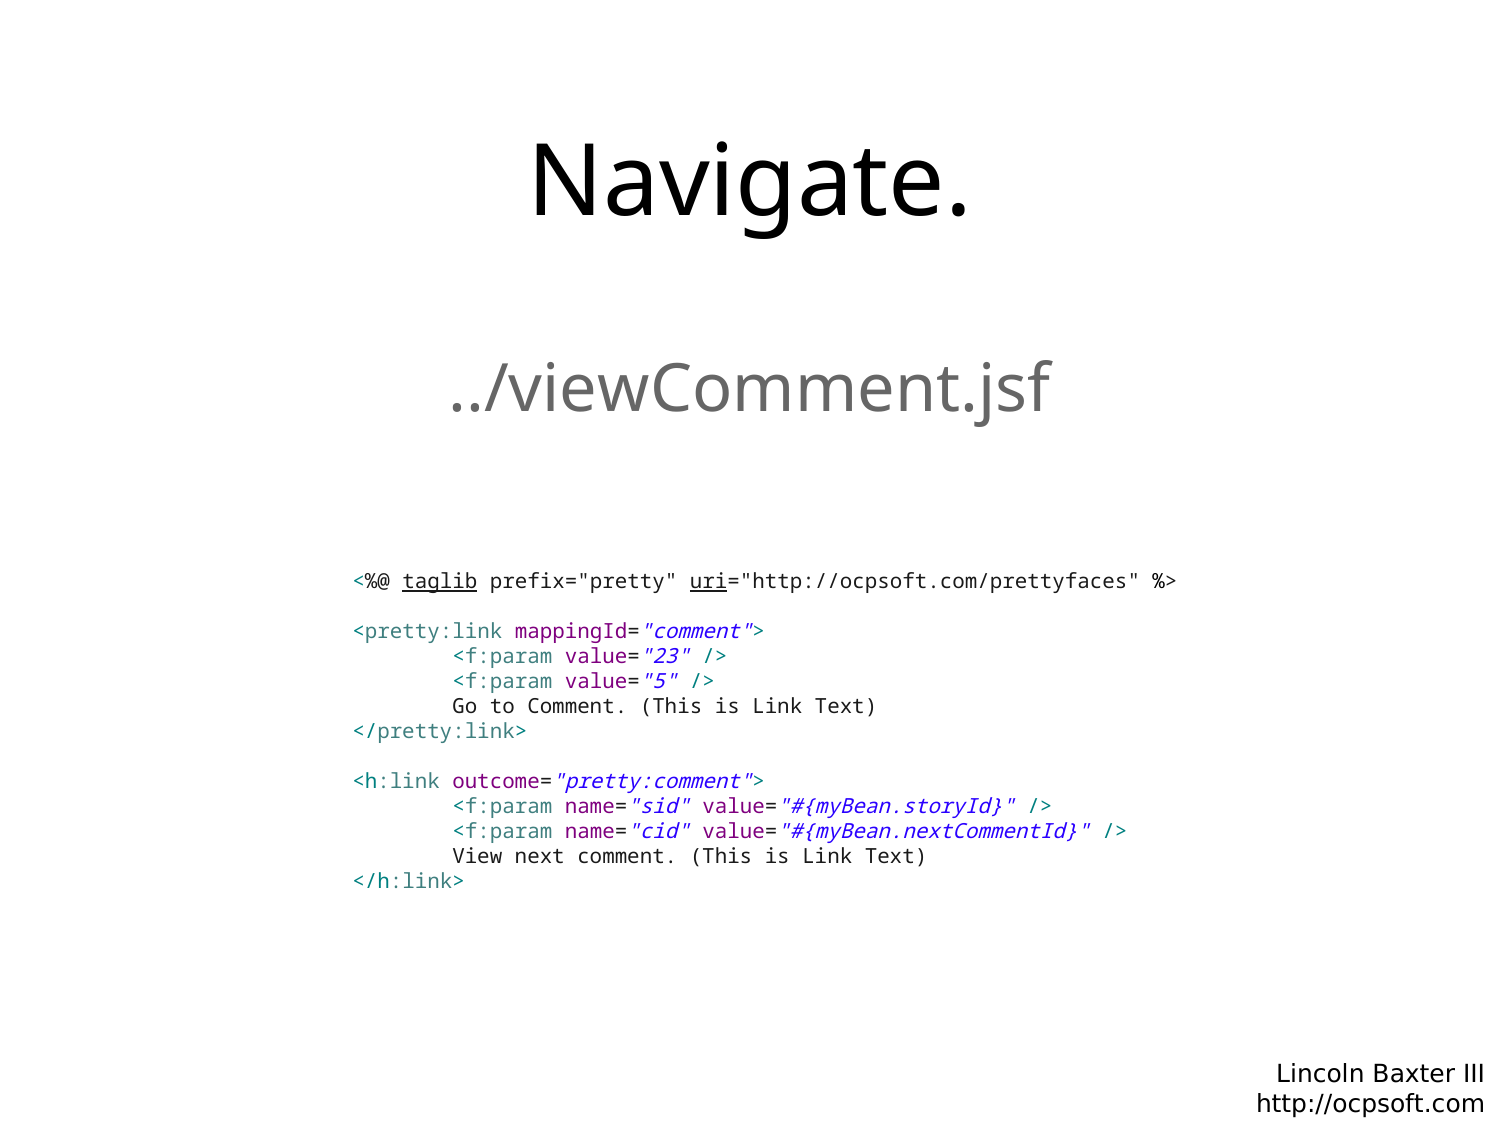

# Navigate.
../viewComment.jsf
<%@ taglib prefix="pretty" uri="http://ocpsoft.com/prettyfaces" %>
<pretty:link mappingId="comment">
 <f:param value="23" />
 <f:param value="5" />
 Go to Comment. (This is Link Text)
</pretty:link>
<h:link outcome="pretty:comment">
 <f:param name="sid" value="#{myBean.storyId}" />
 <f:param name="cid" value="#{myBean.nextCommentId}" />
 View next comment. (This is Link Text)
</h:link>